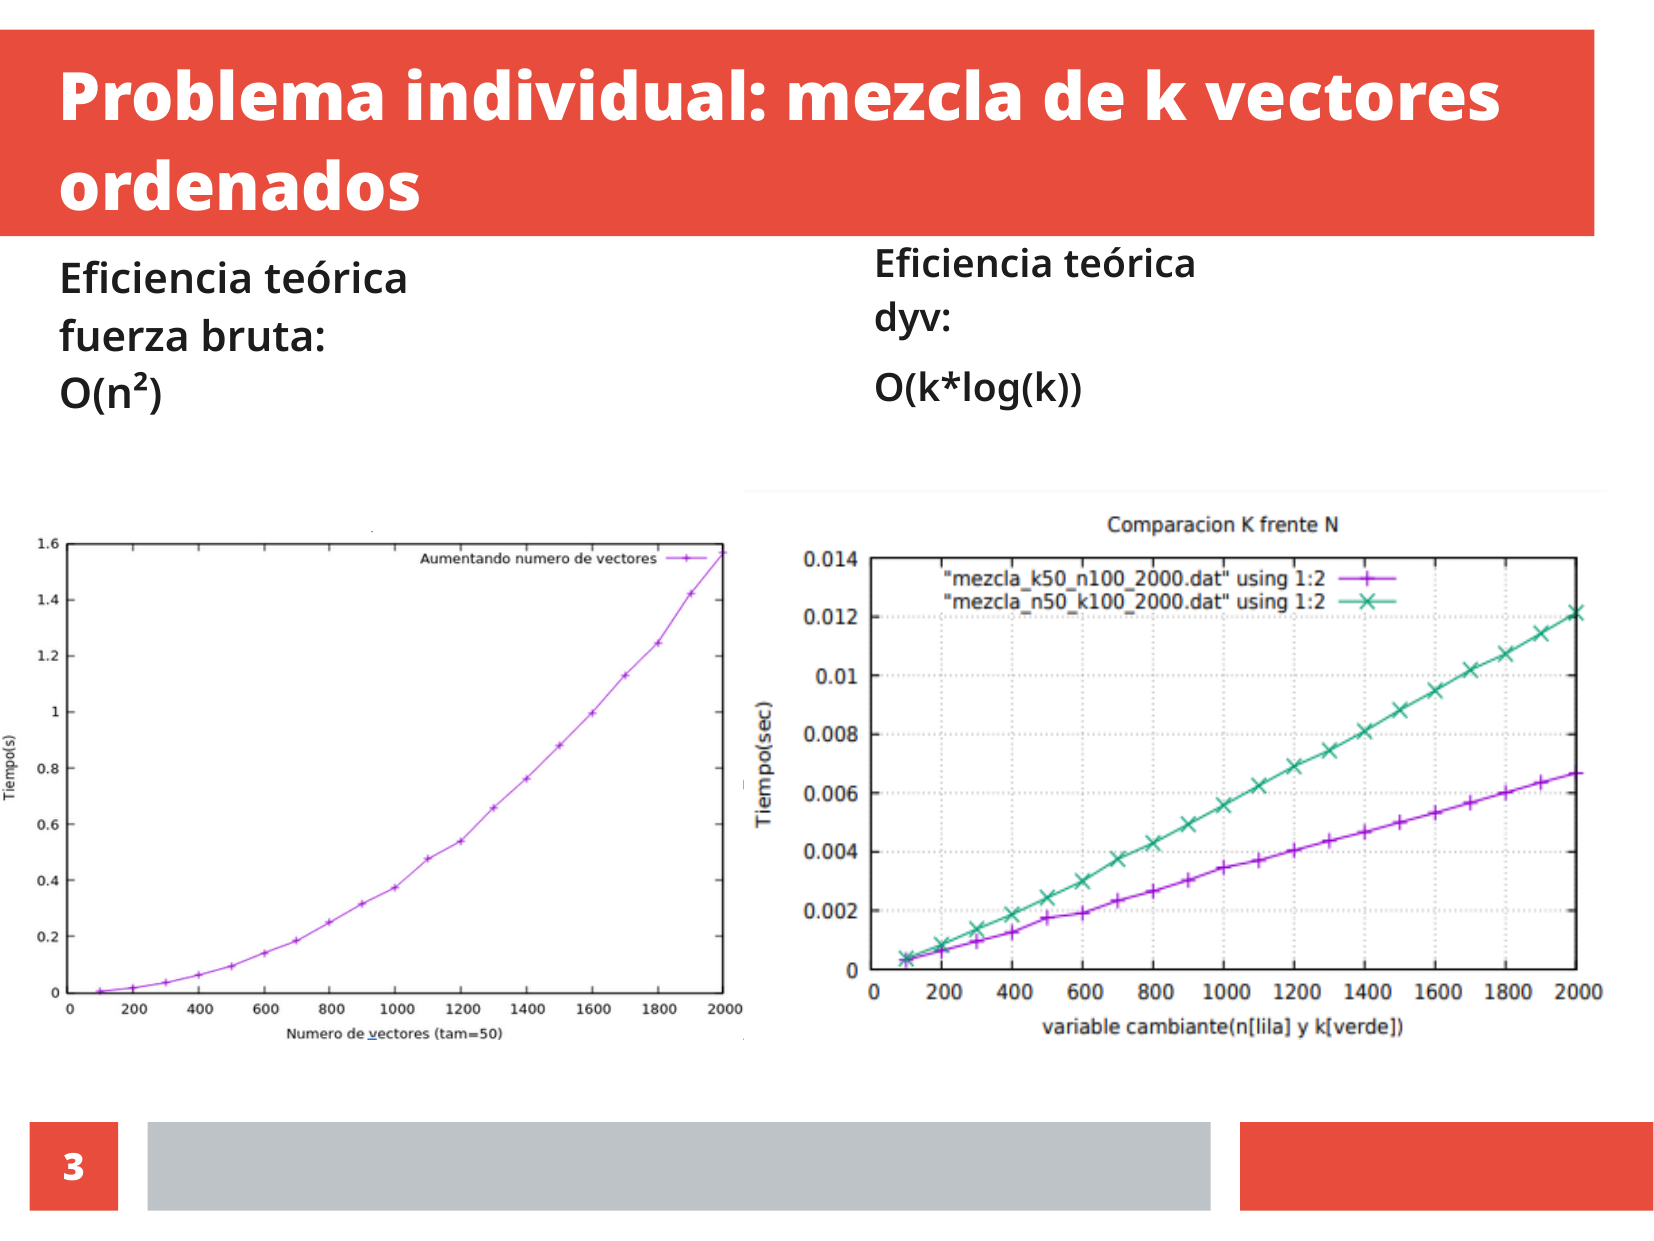

# Problema individual: mezcla de k vectores ordenados
Eficiencia teórica dyv:
O(k*log(k))
Eficiencia teórica fuerza bruta:
O(n²)
3